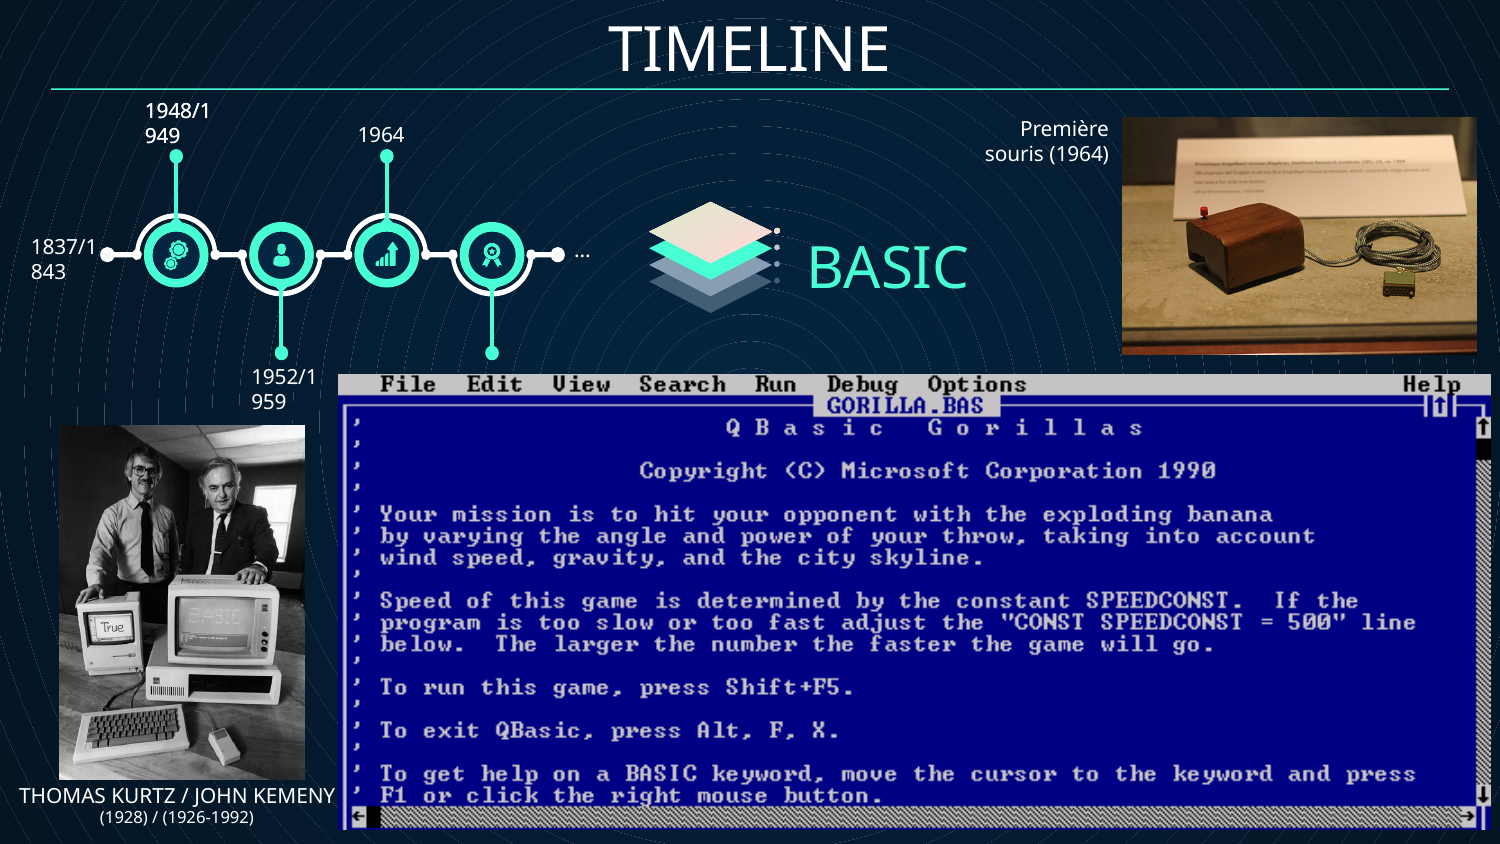

# TIMELINE
1948/1949
1948/1949
Première souris (1964)
1964
1837/1843
BASIC
...
1952/1959
THOMAS KURTZ / JOHN KEMENY
(1928) / (1926-1992)